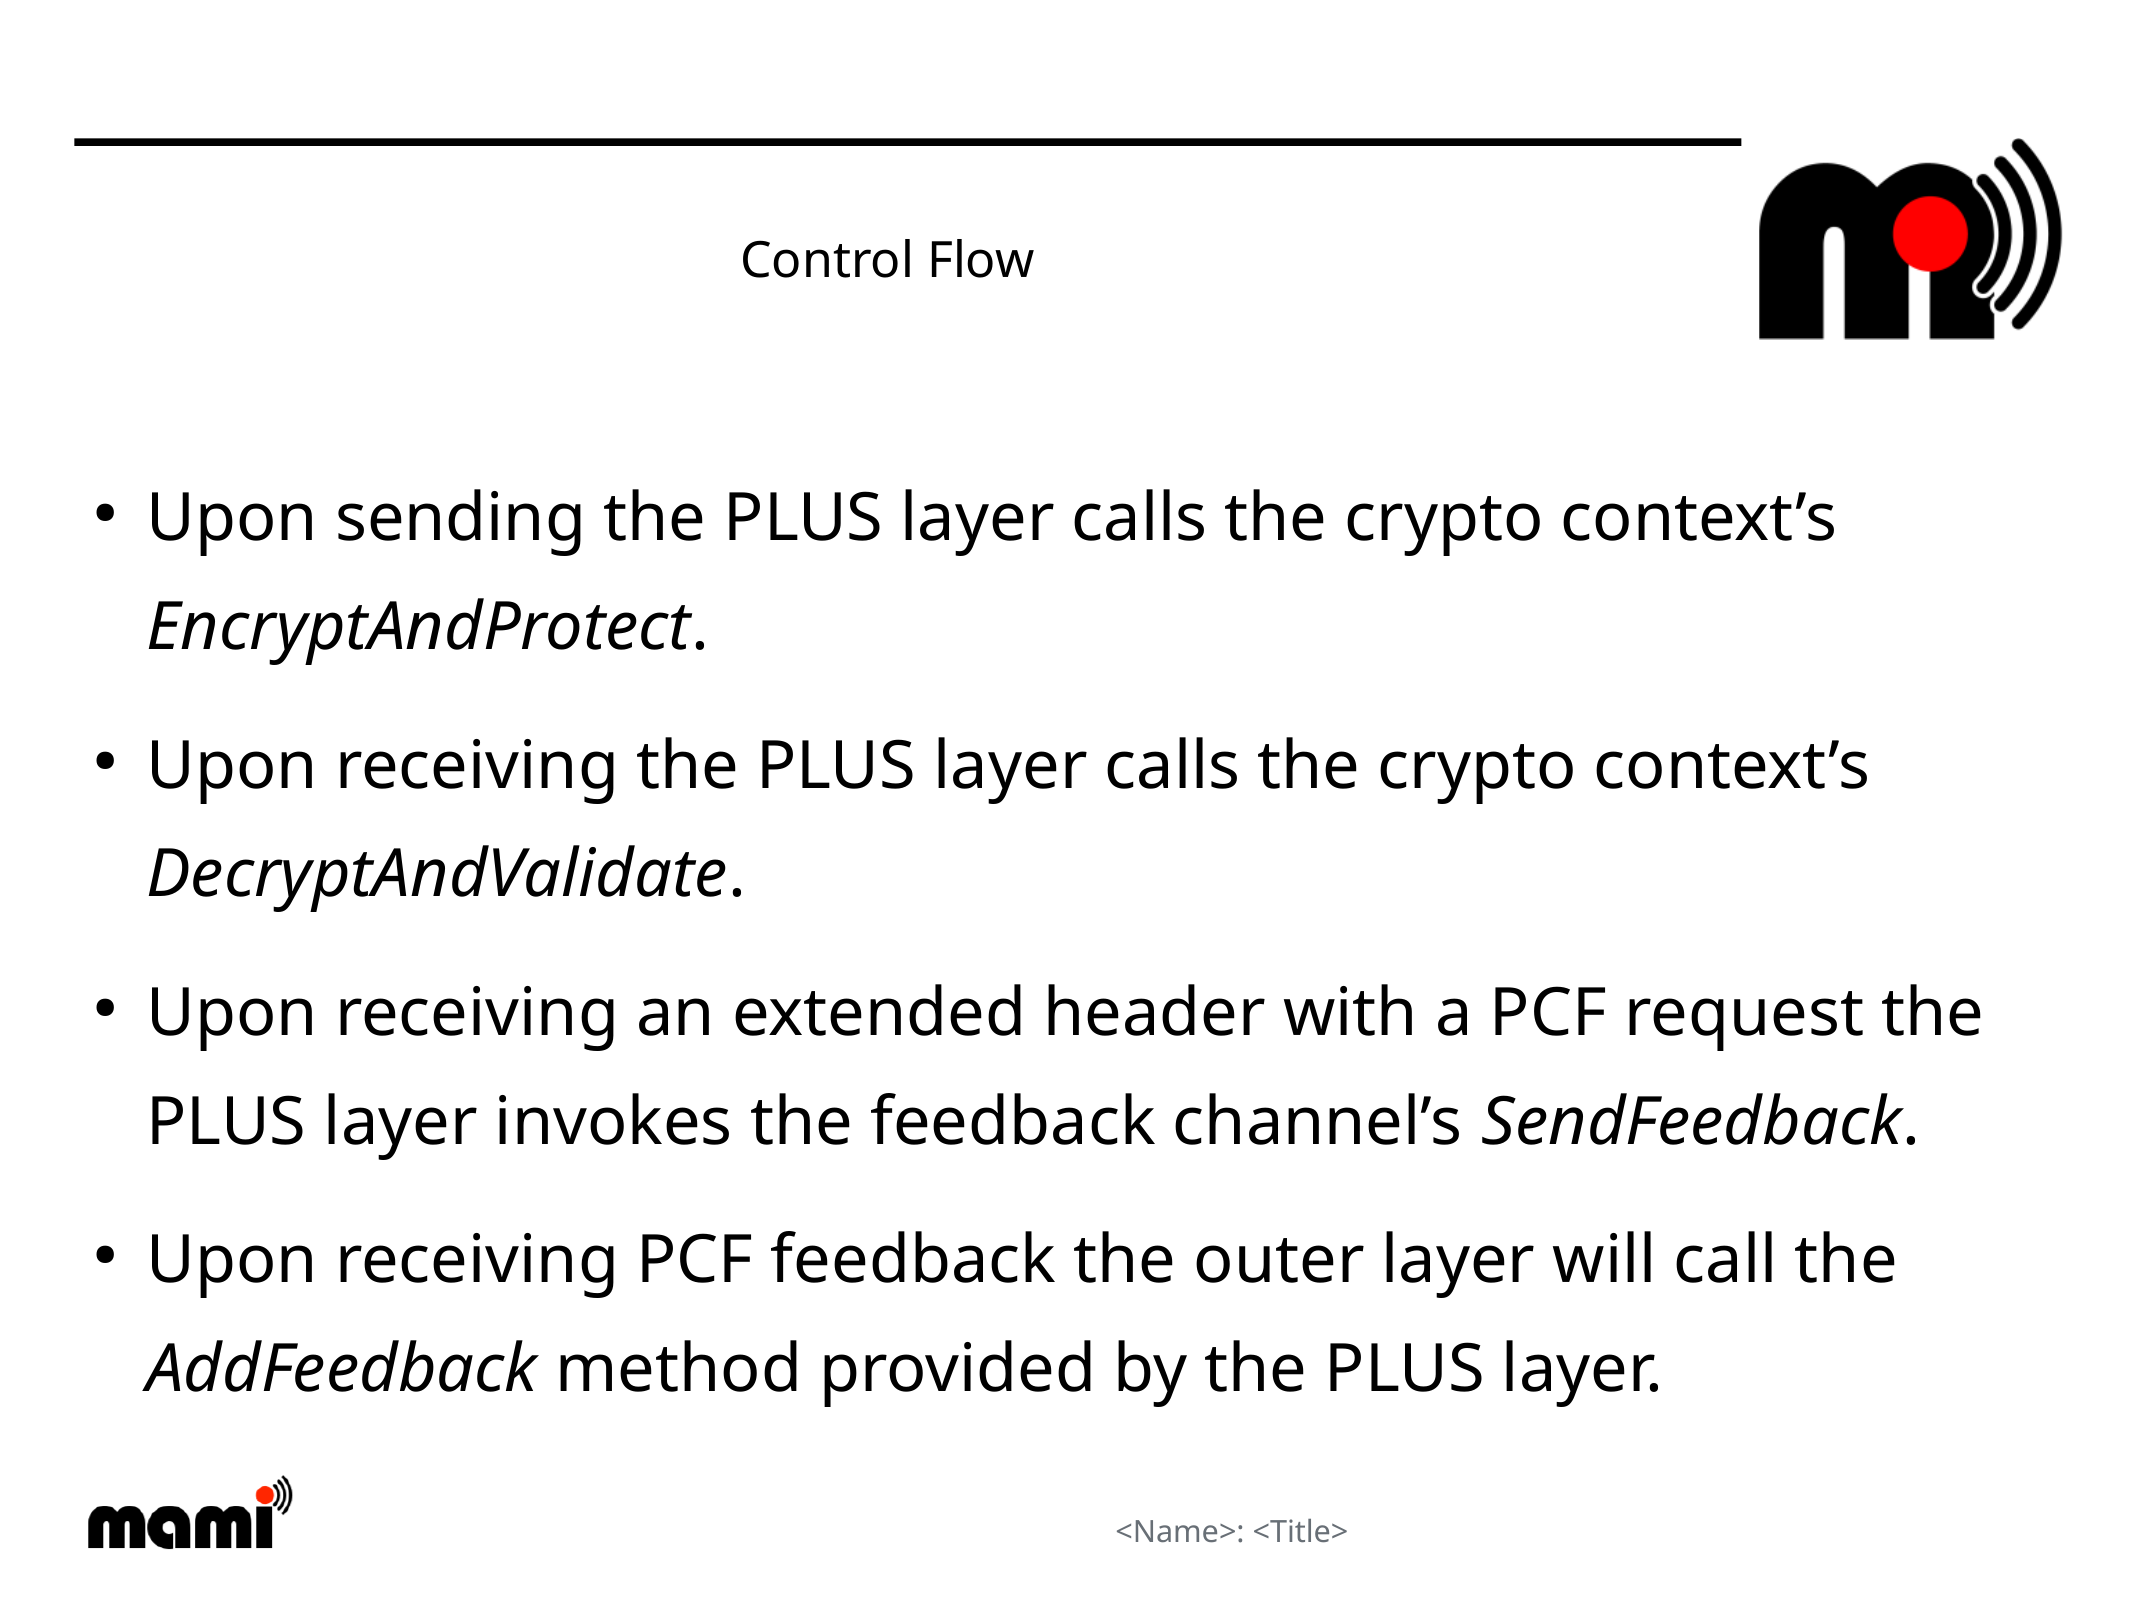

# Control Flow
Upon sending the PLUS layer calls the crypto context’s EncryptAndProtect.
Upon receiving the PLUS layer calls the crypto context’s DecryptAndValidate.
Upon receiving an extended header with a PCF request the PLUS layer invokes the feedback channel’s SendFeedback.
Upon receiving PCF feedback the outer layer will call the AddFeedback method provided by the PLUS layer.